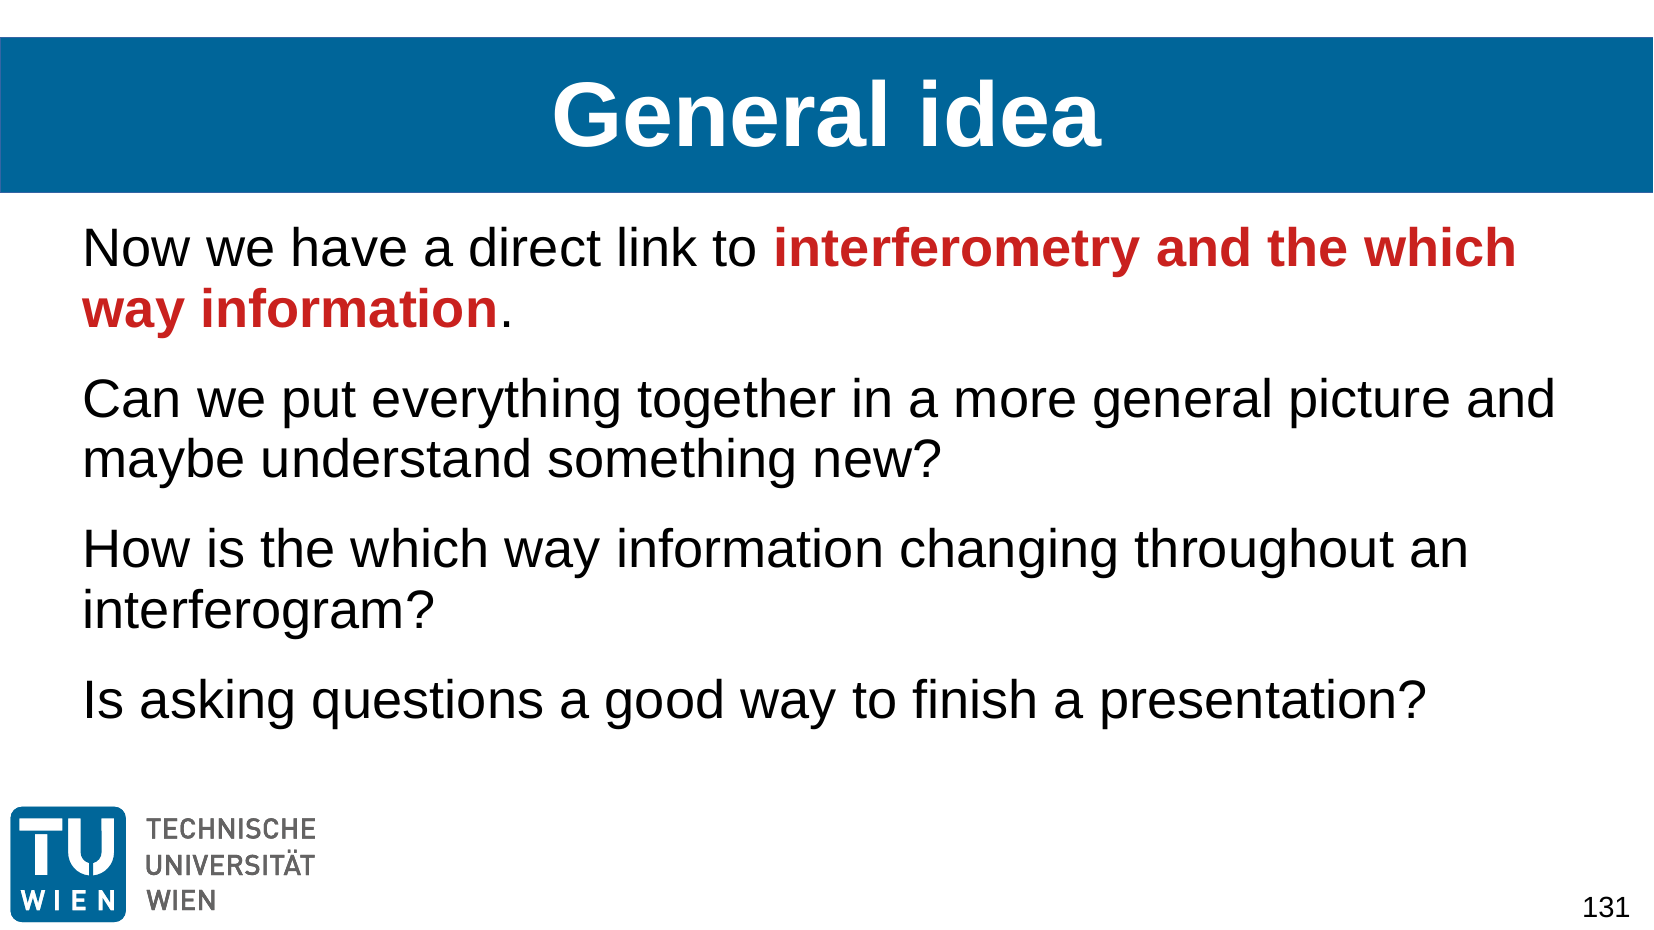

# General idea
Now we have a direct link to interferometry and the which way information.
Can we put everything together in a more general picture and maybe understand something new?
How is the which way information changing throughout an interferogram?
Is asking questions a good way to finish a presentation?